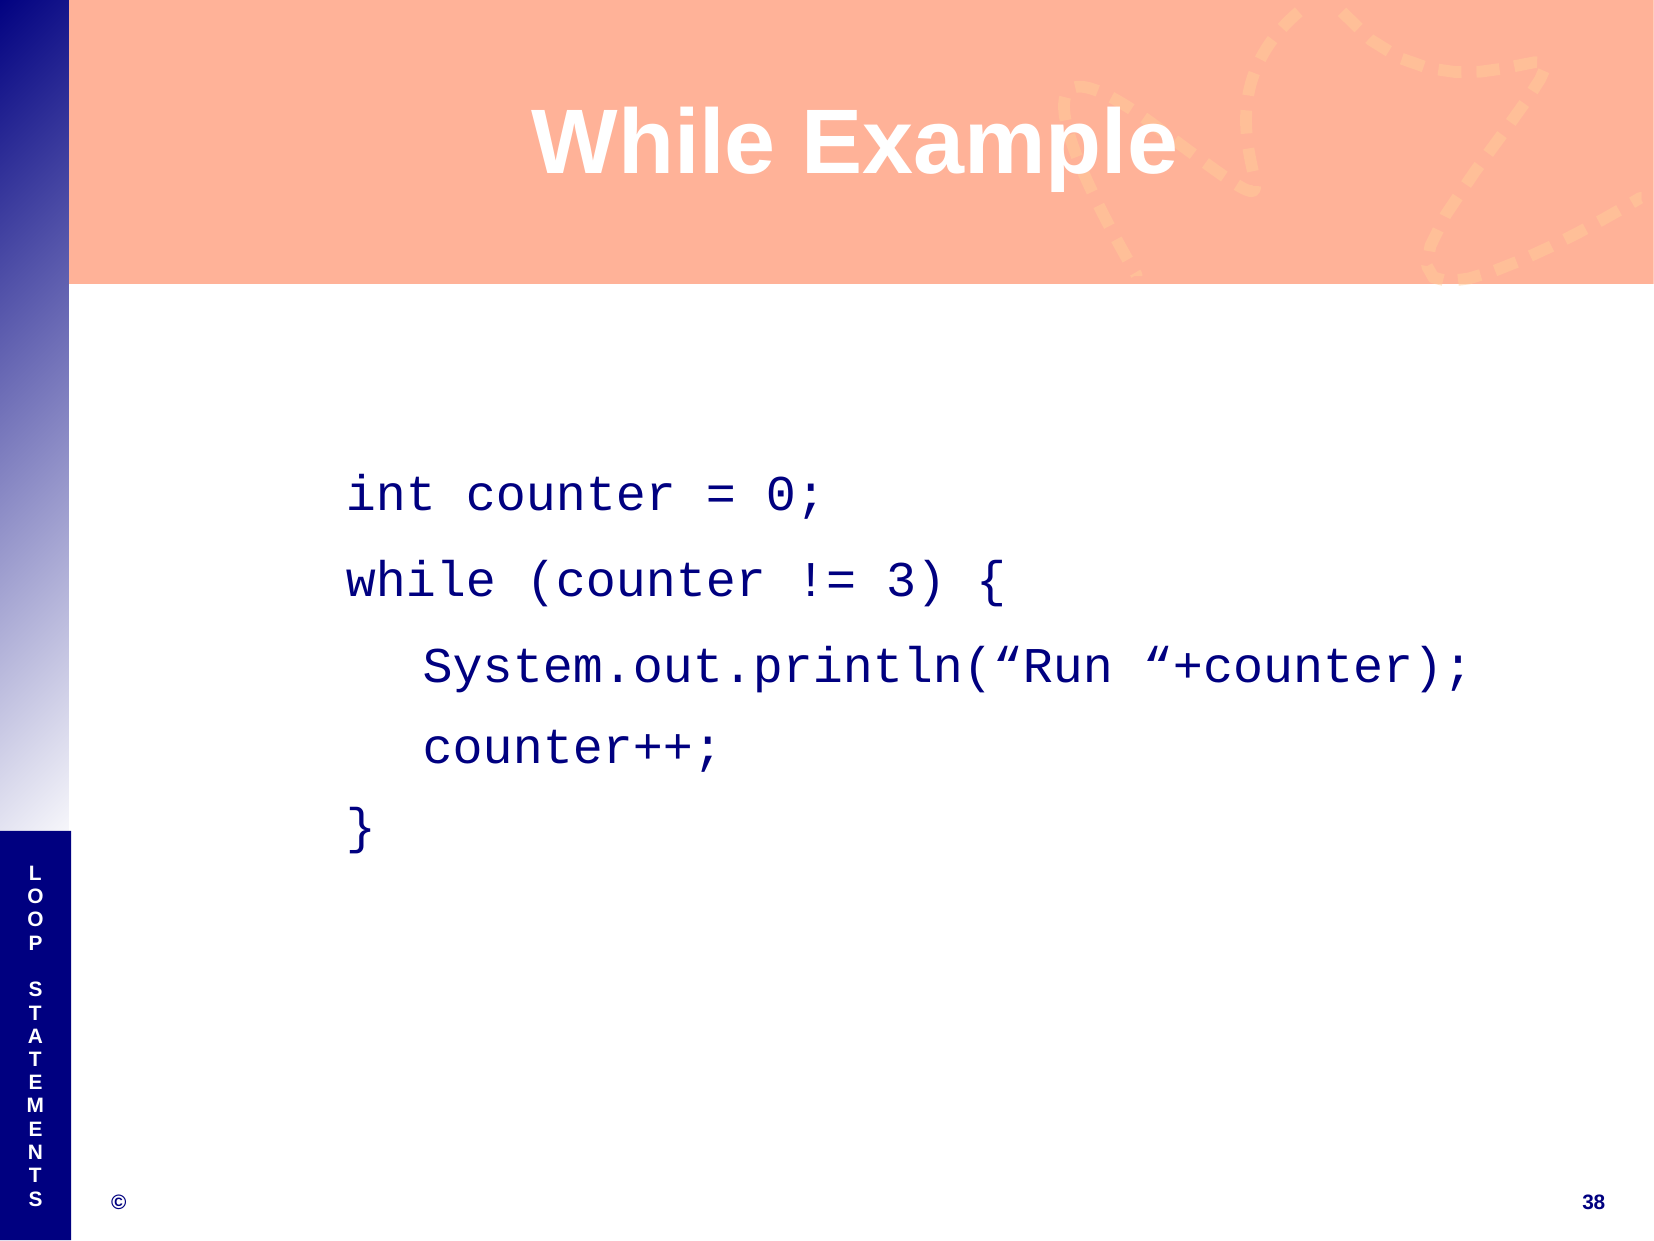

# While Example
int counter = 0;
while (counter != 3) {
System.out.println(“Run “+counter);
counter++;
}
L
O
O
P
S
T
A
T
E
M
E
N
T
S